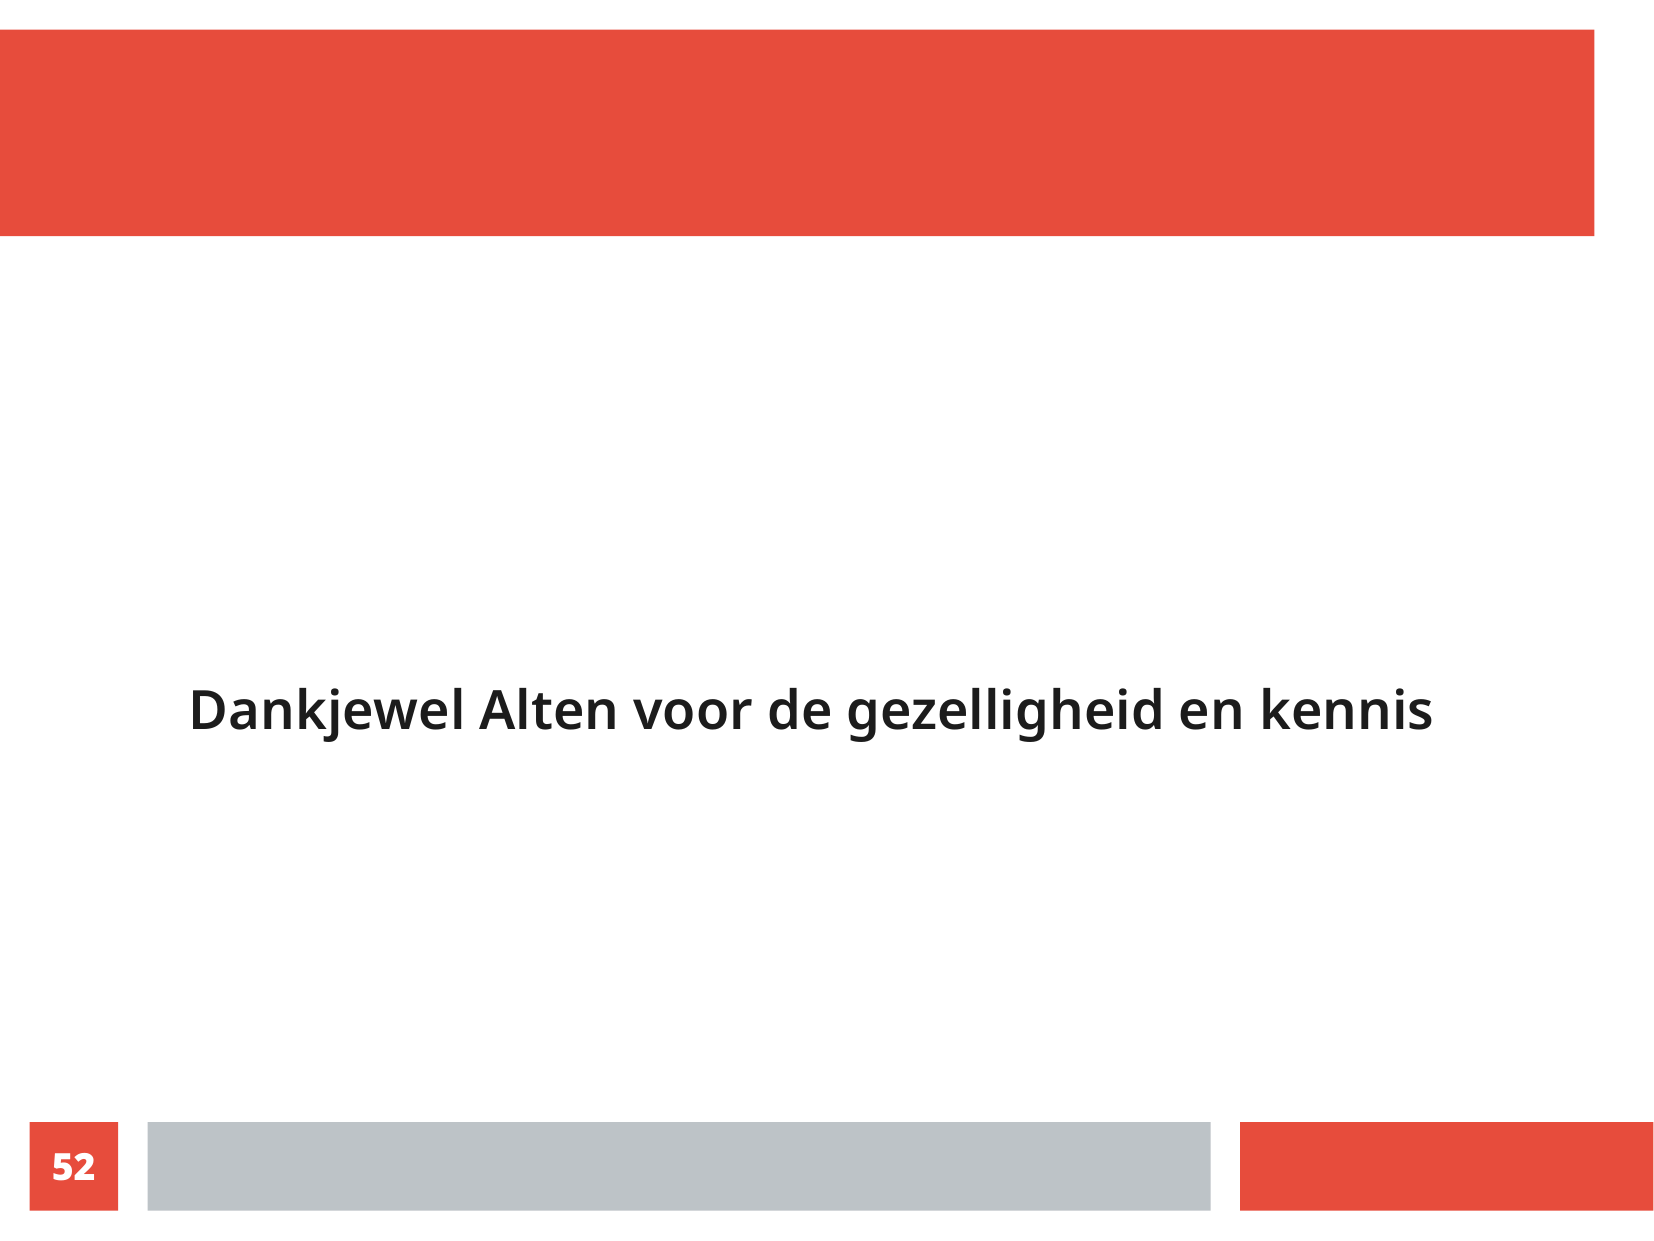

#
Dankjewel Alten voor de gezelligheid en kennis
52